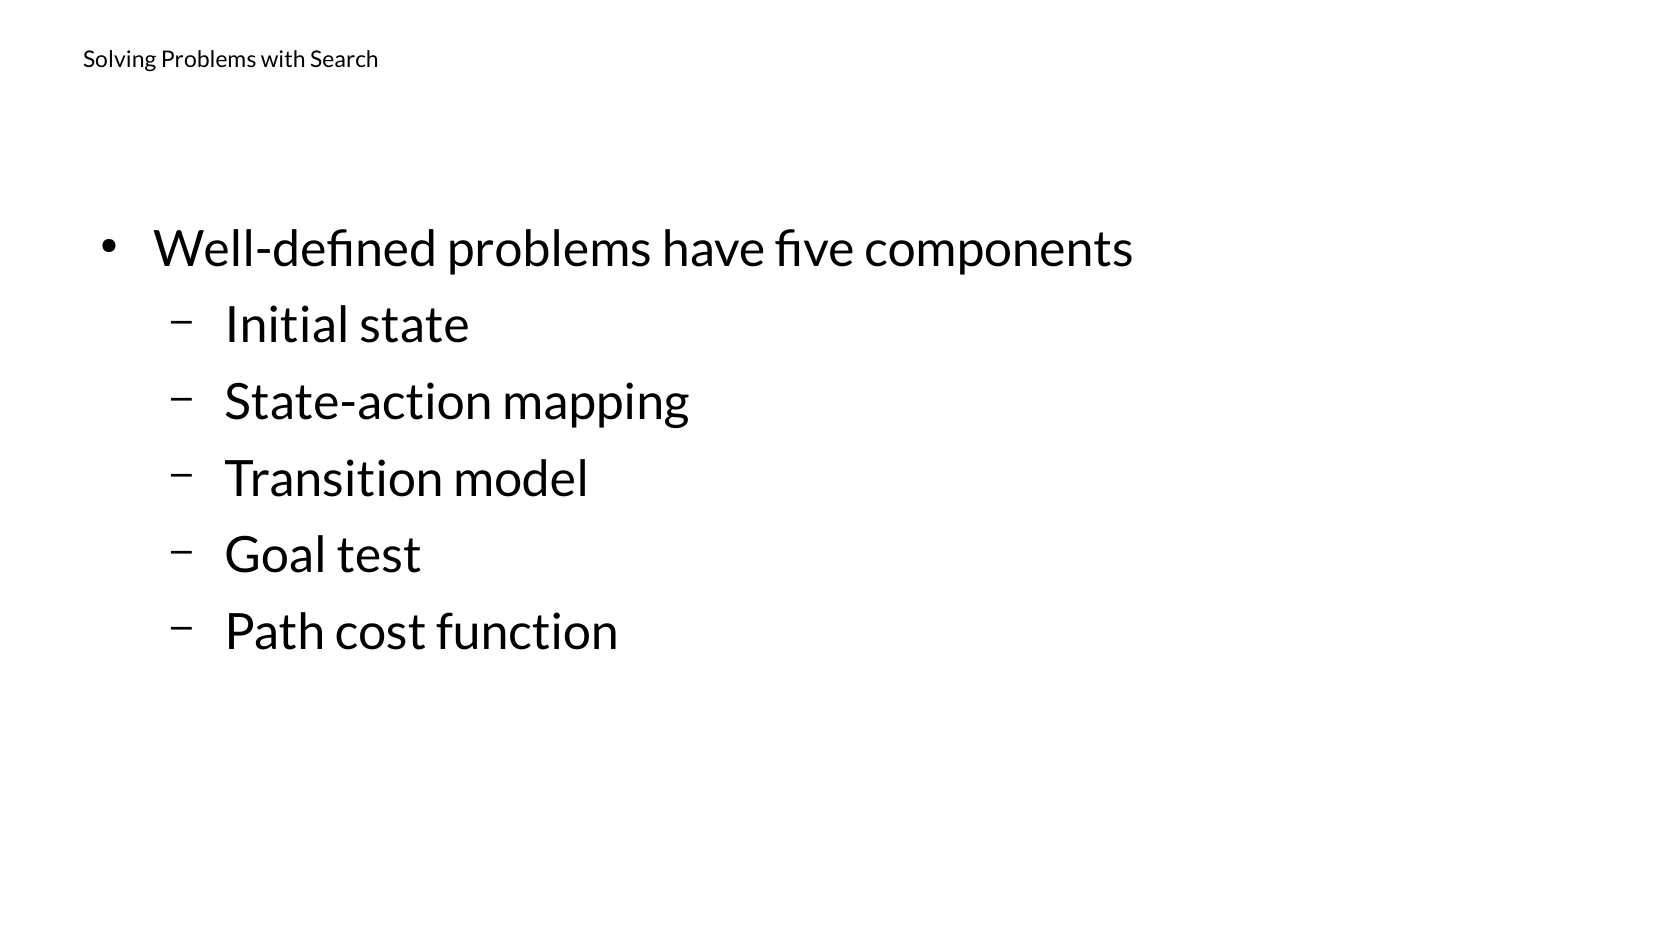

# Solving Problems with Search
Well-defined problems have five components
Initial state
State-action mapping
Transition model
Goal test
Path cost function